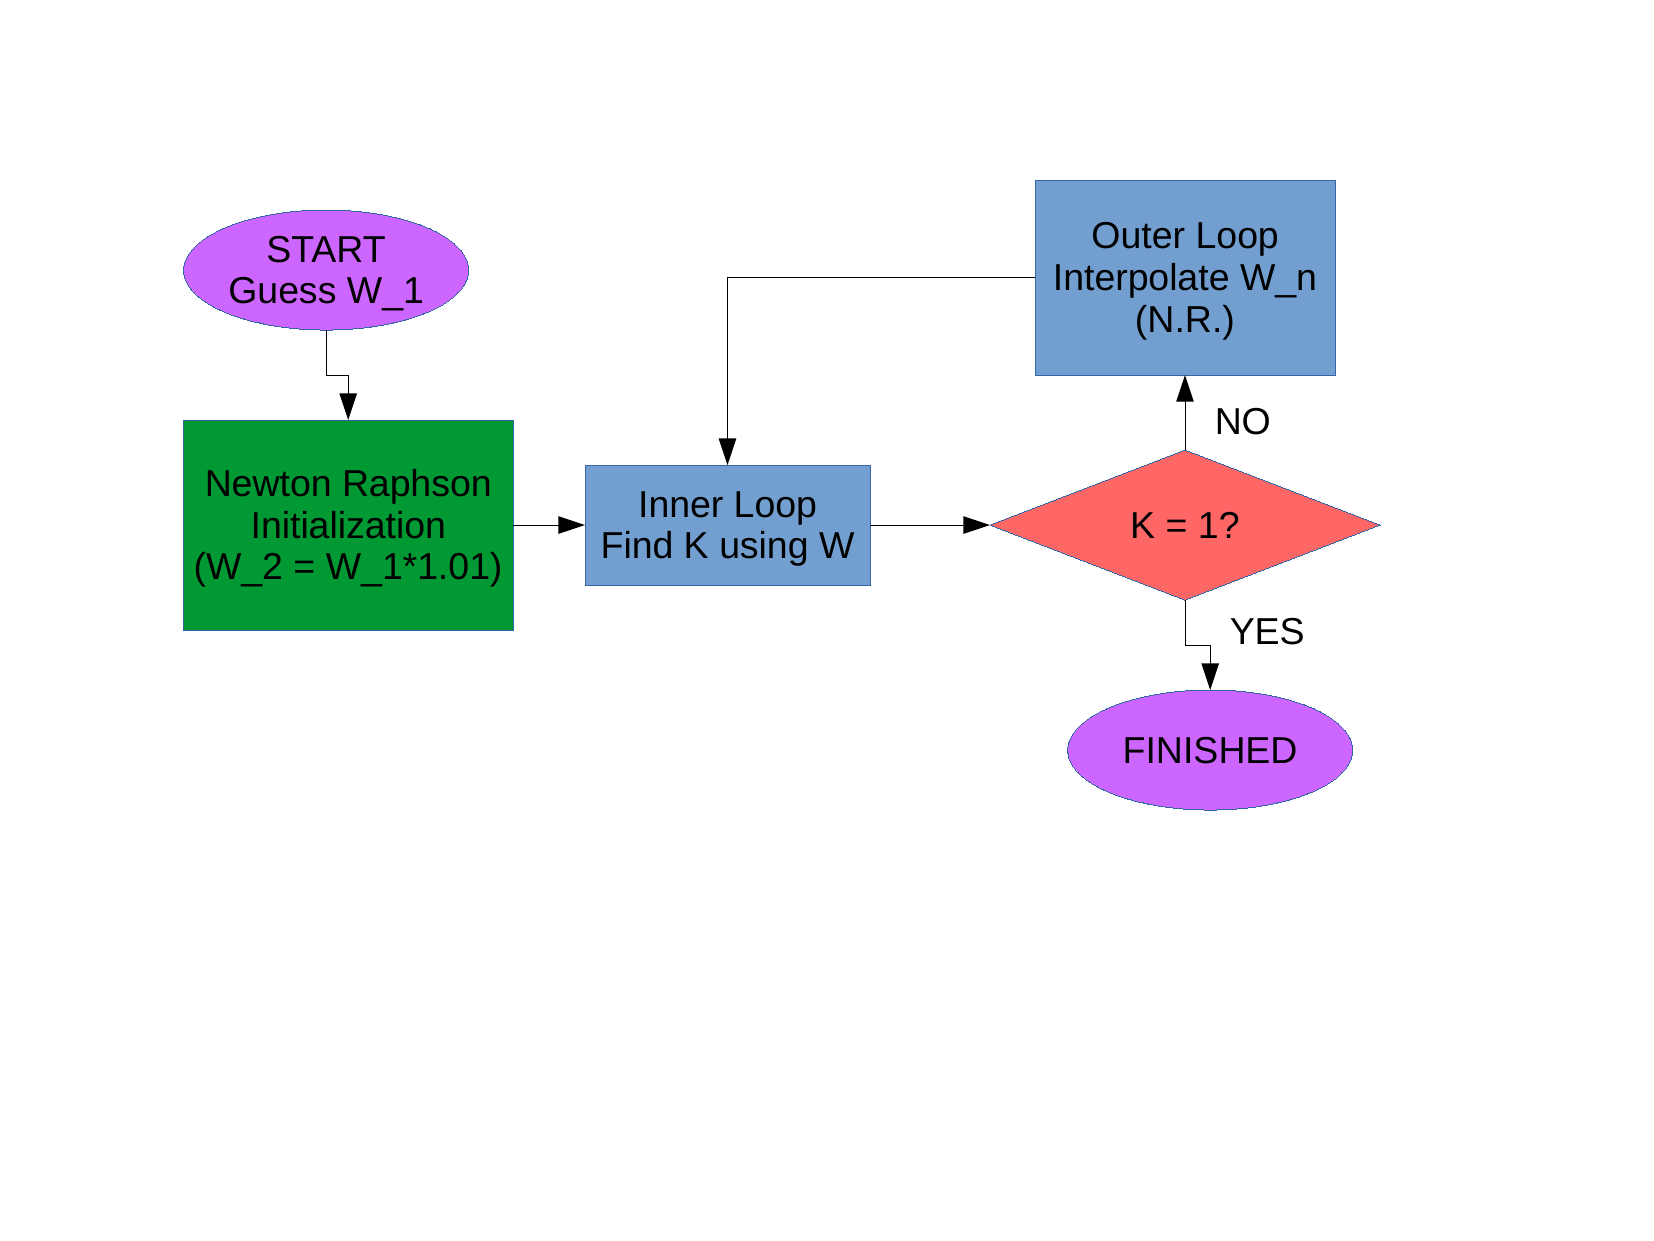

Outer Loop
Interpolate W_n
(N.R.)
START
Guess W_1
NO
Newton Raphson
Initialization
(W_2 = W_1*1.01)
K = 1?
Inner Loop
Find K using W
YES
FINISHED